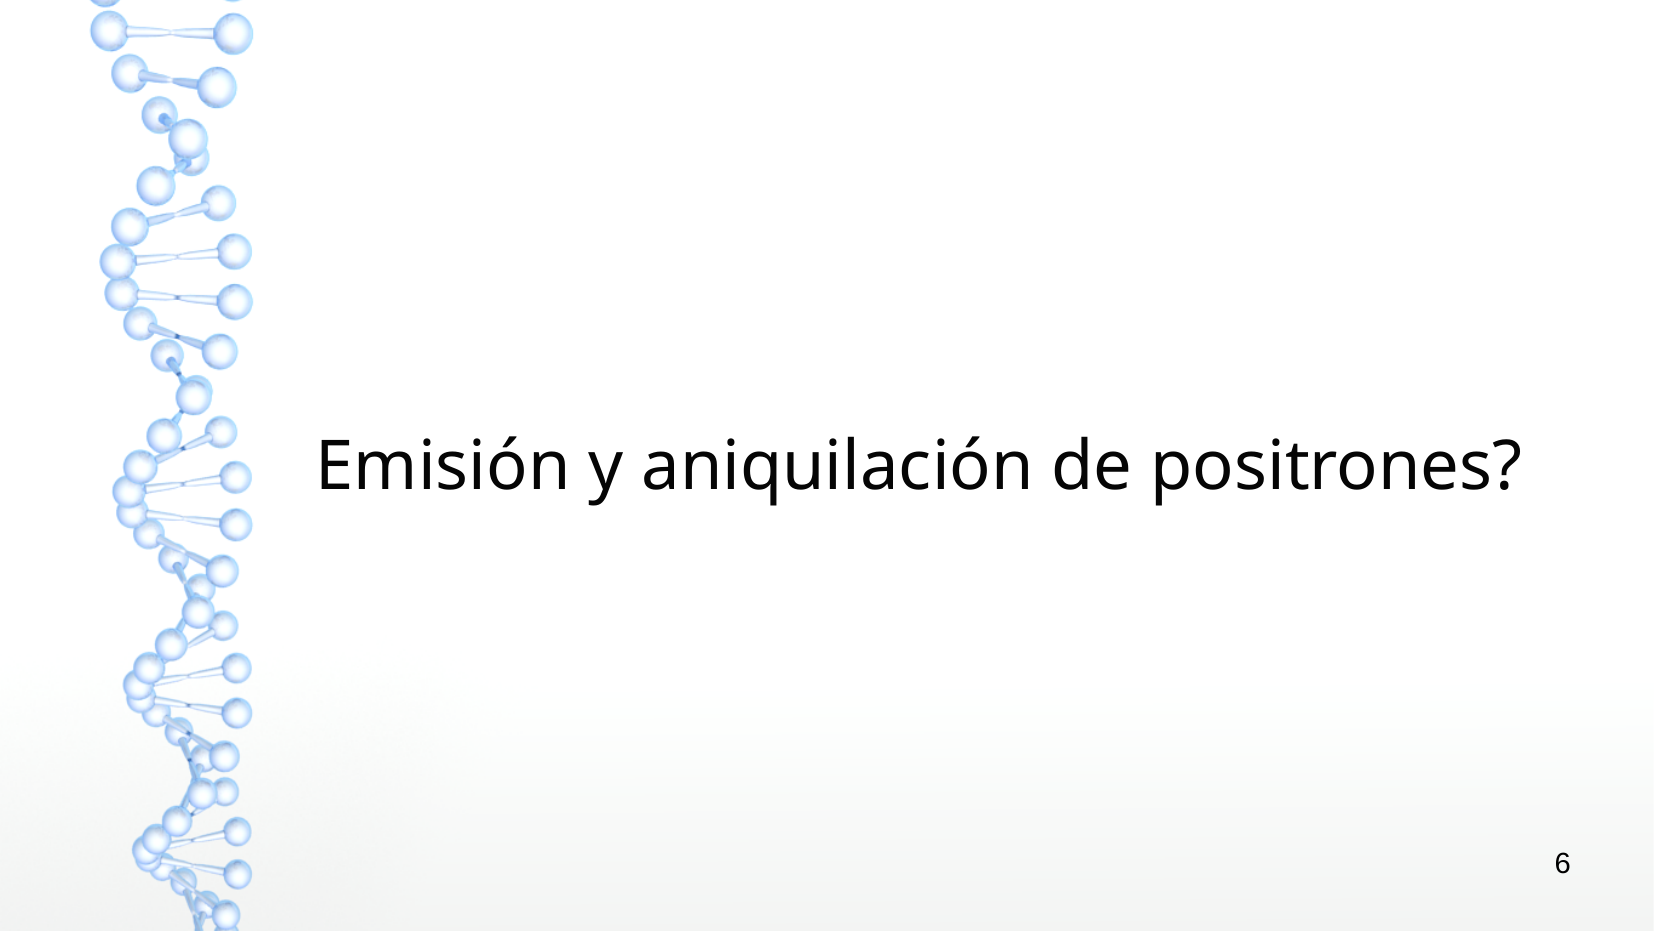

# Emisión y aniquilación de positrones?
6